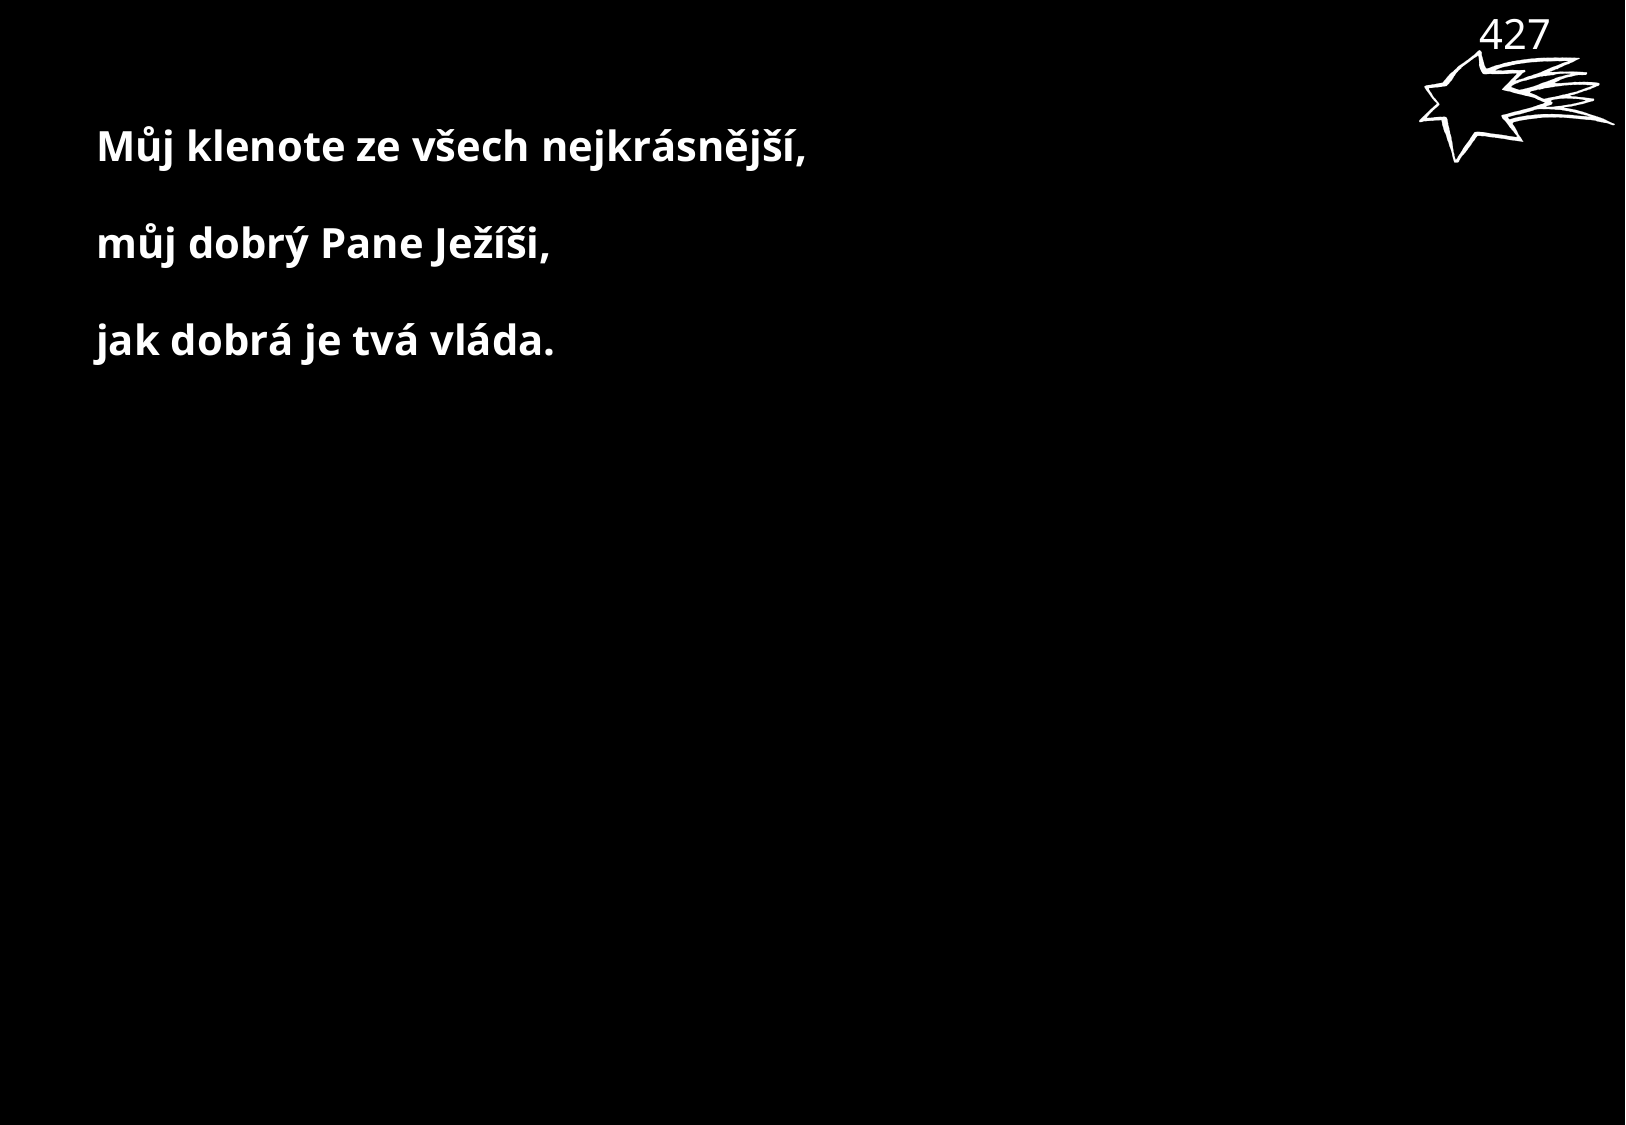

427
# Můj klenote ze všech nejkrásnější,
můj dobrý Pane Ježíši,
jak dobrá je tvá vláda.